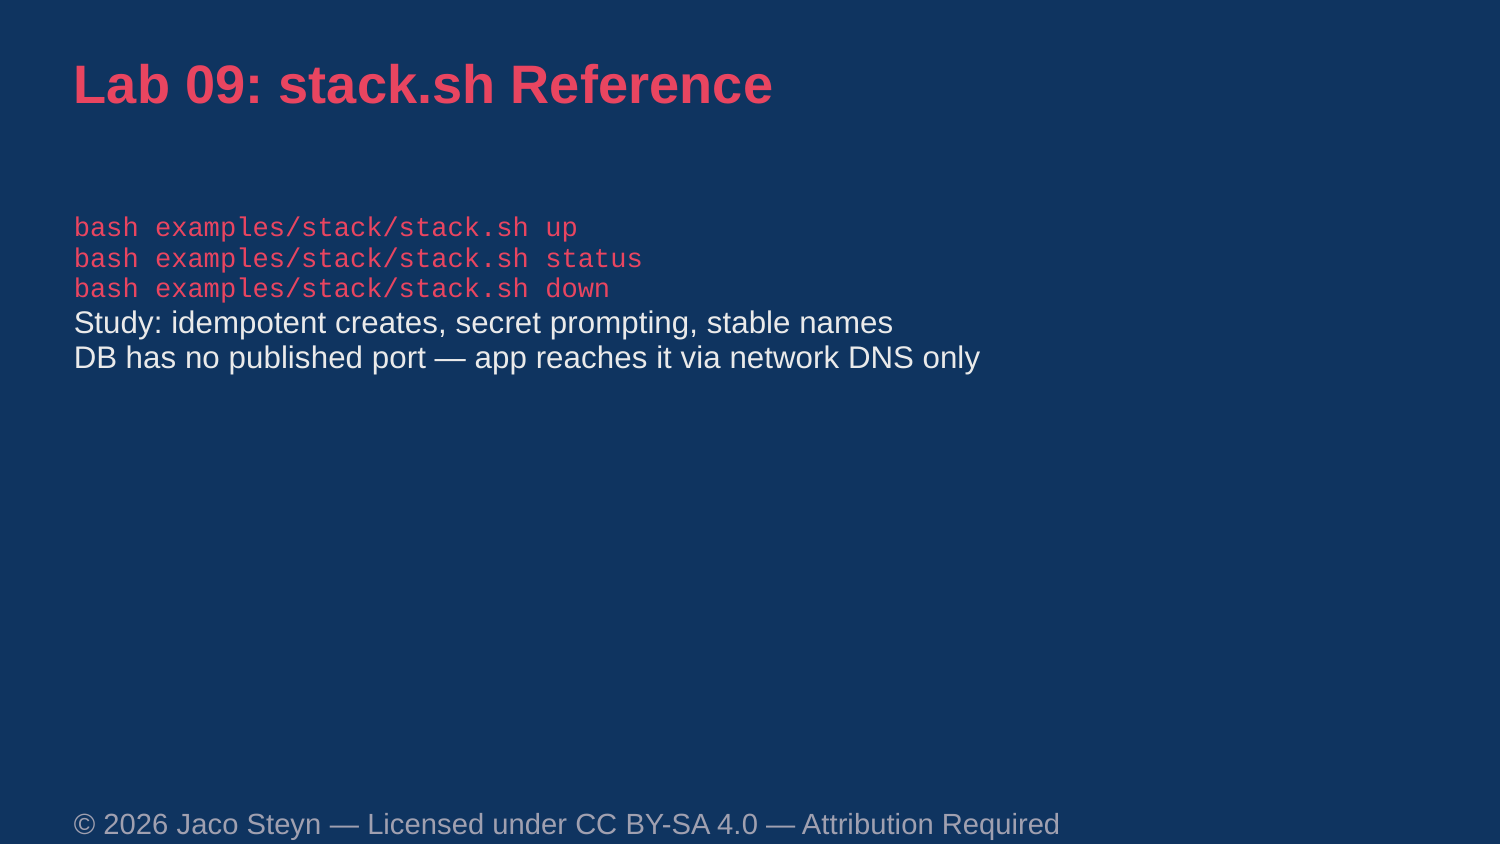

Lab 09: stack.sh Reference
bash examples/stack/stack.sh up
bash examples/stack/stack.sh status
bash examples/stack/stack.sh down
Study: idempotent creates, secret prompting, stable names
DB has no published port — app reaches it via network DNS only
© 2026 Jaco Steyn — Licensed under CC BY-SA 4.0 — Attribution Required